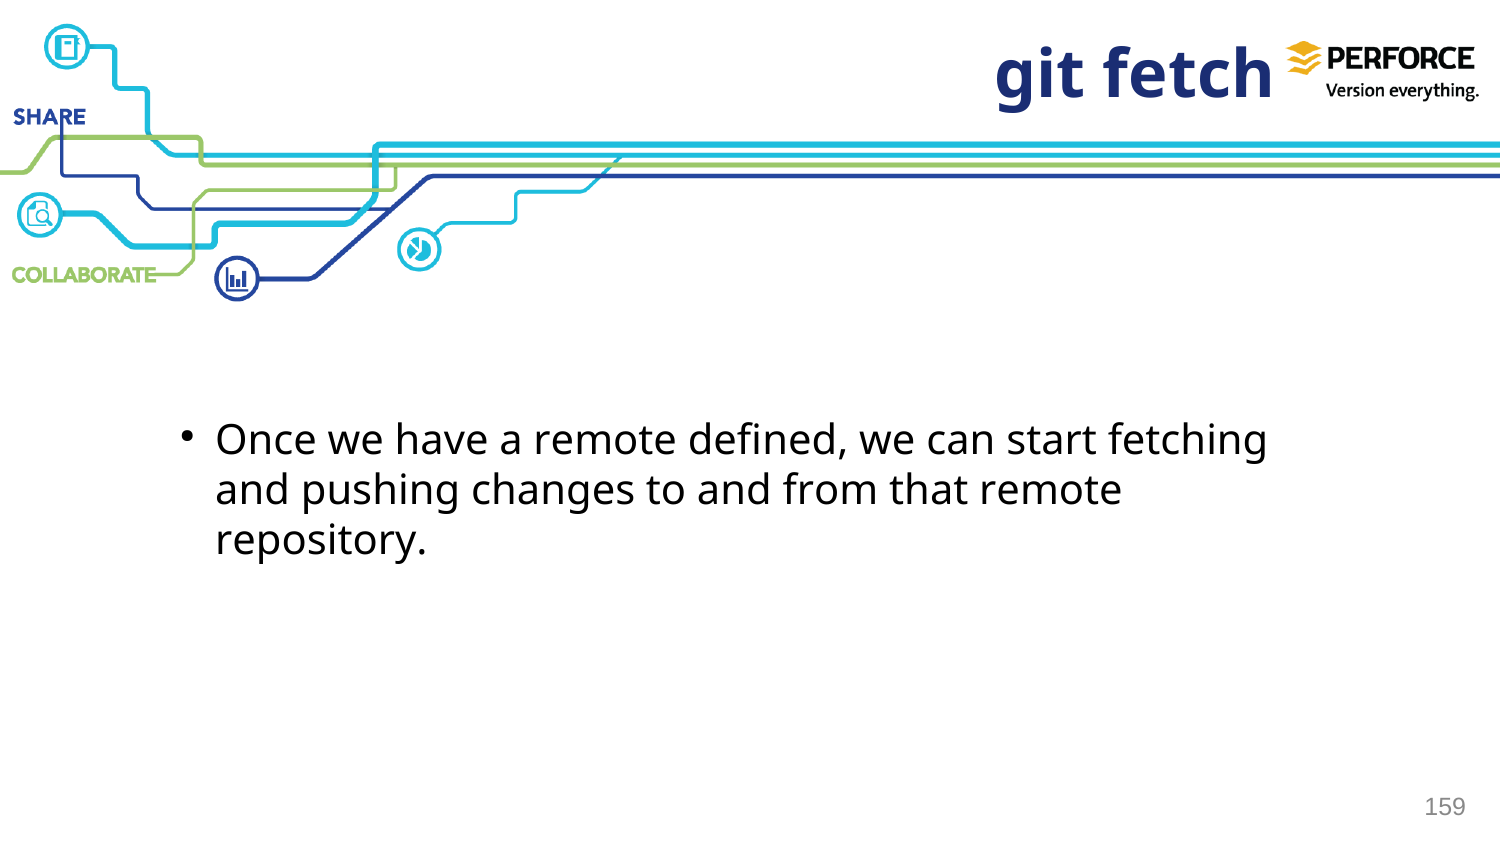

# git fetch
Once we have a remote defined, we can start fetching and pushing changes to and from that remote repository.